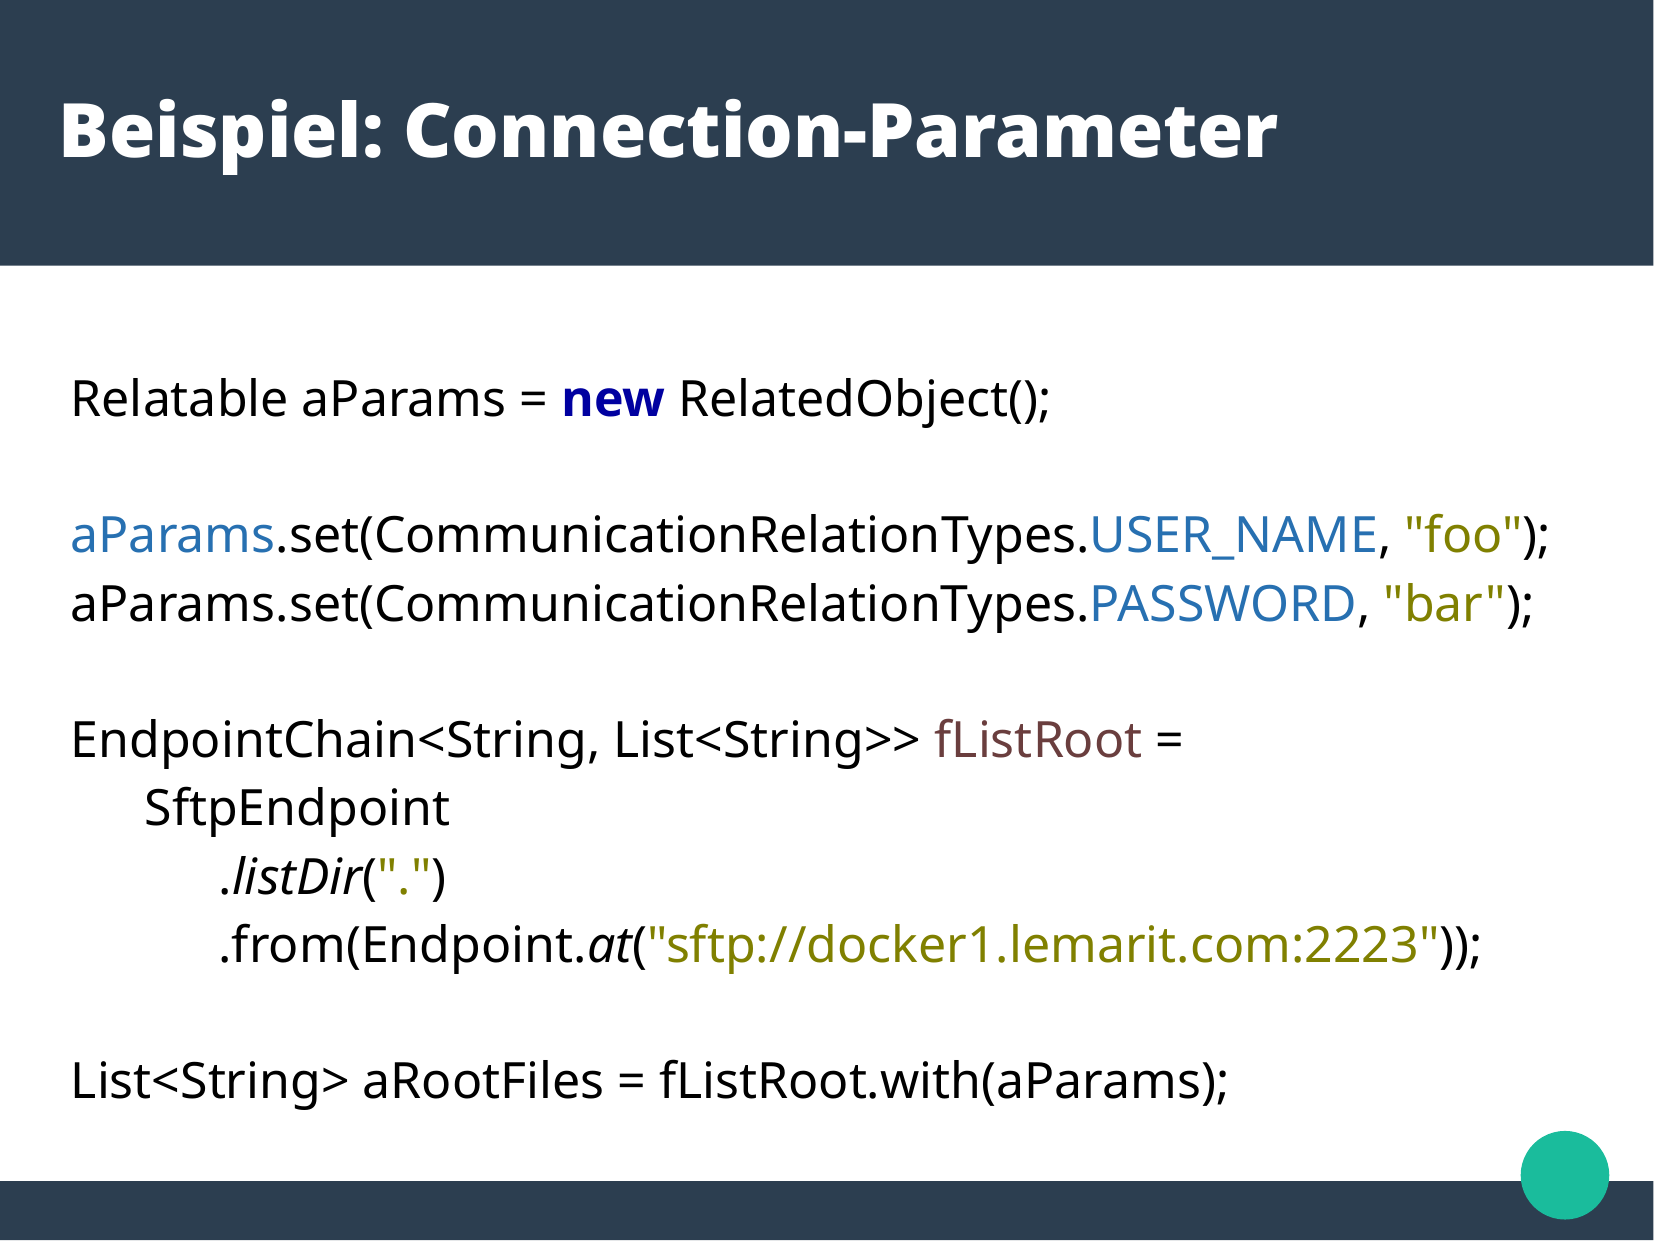

# Beispiel: Connection-Parameter
Relatable aParams = new RelatedObject();
aParams.set(CommunicationRelationTypes.USER_NAME, "foo");
aParams.set(CommunicationRelationTypes.PASSWORD, "bar");
EndpointChain<String, List<String>> fListRoot =
	SftpEndpoint
		.listDir(".")
		.from(Endpoint.at("sftp://docker1.lemarit.com:2223"));
List<String> aRootFiles = fListRoot.with(aParams);